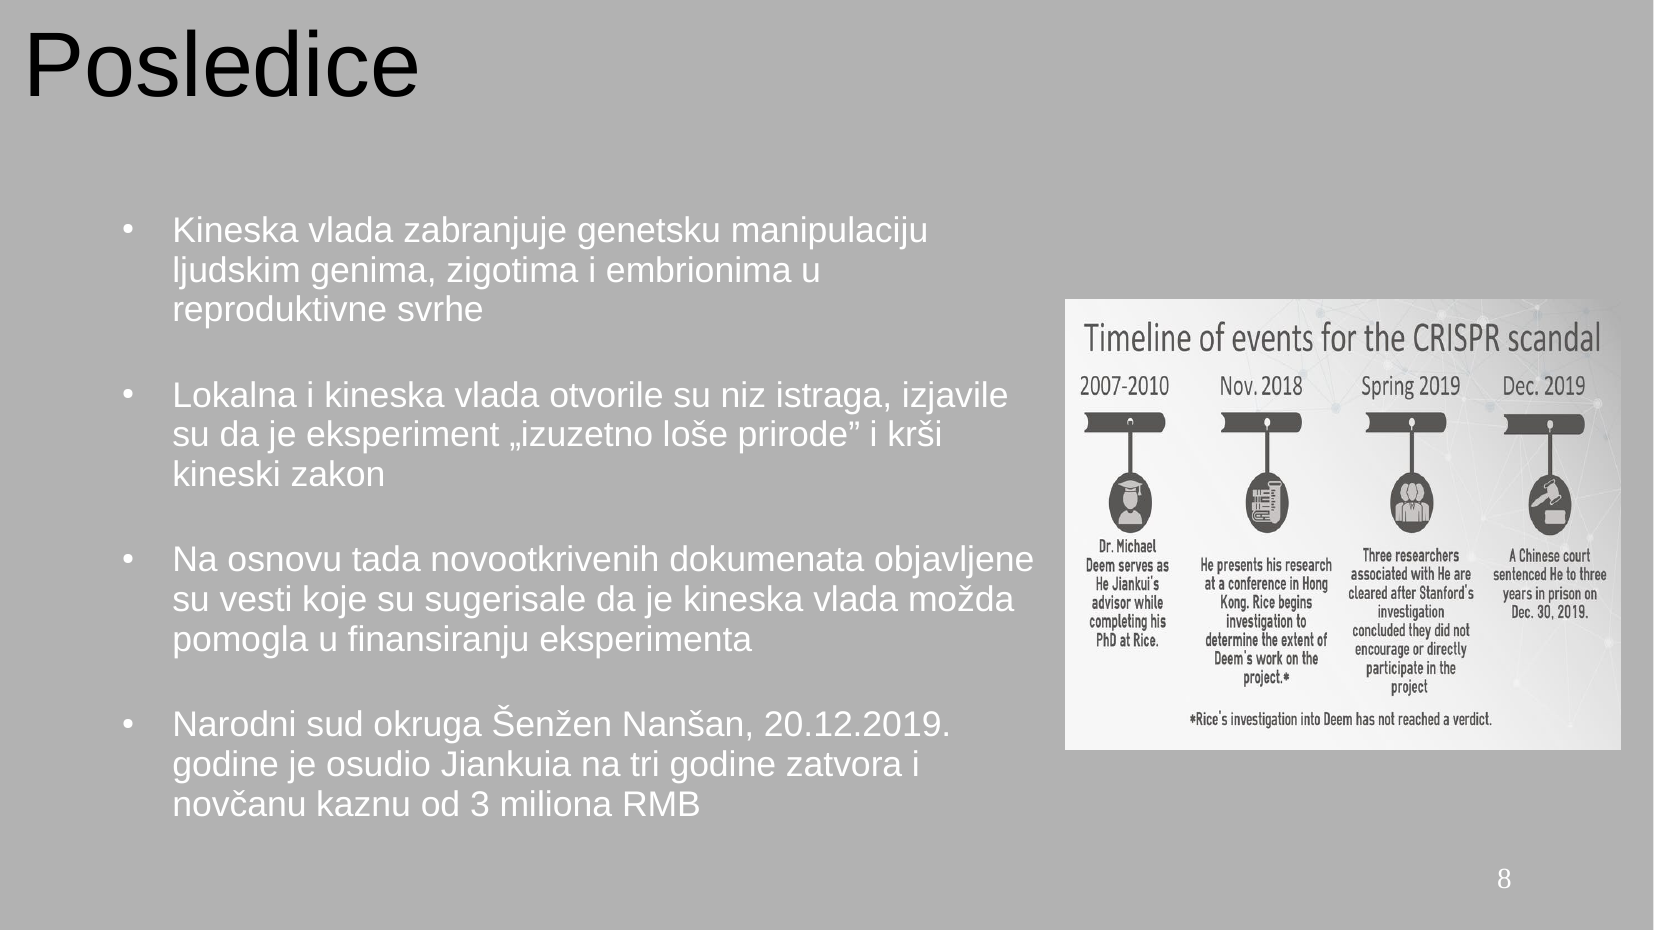

# Posledice
Kineska vlada zabranjuje genetsku manipulaciju ljudskim genima, zigotima i embrionima u reproduktivne svrhe
Lokalna i kineska vlada otvorile su niz istraga, izjavile su da je eksperiment „izuzetno loše prirode” i krši kineski zakon
Na osnovu tada novootkrivenih dokumenata objavljene su vesti koje su sugerisale da je kineska vlada možda pomogla u finansiranju eksperimenta
Narodni sud okruga Šenžen Nanšan, 20.12.2019. godine je osudio Jiankuia na tri godine zatvora i novčanu kaznu od 3 miliona RMB
8